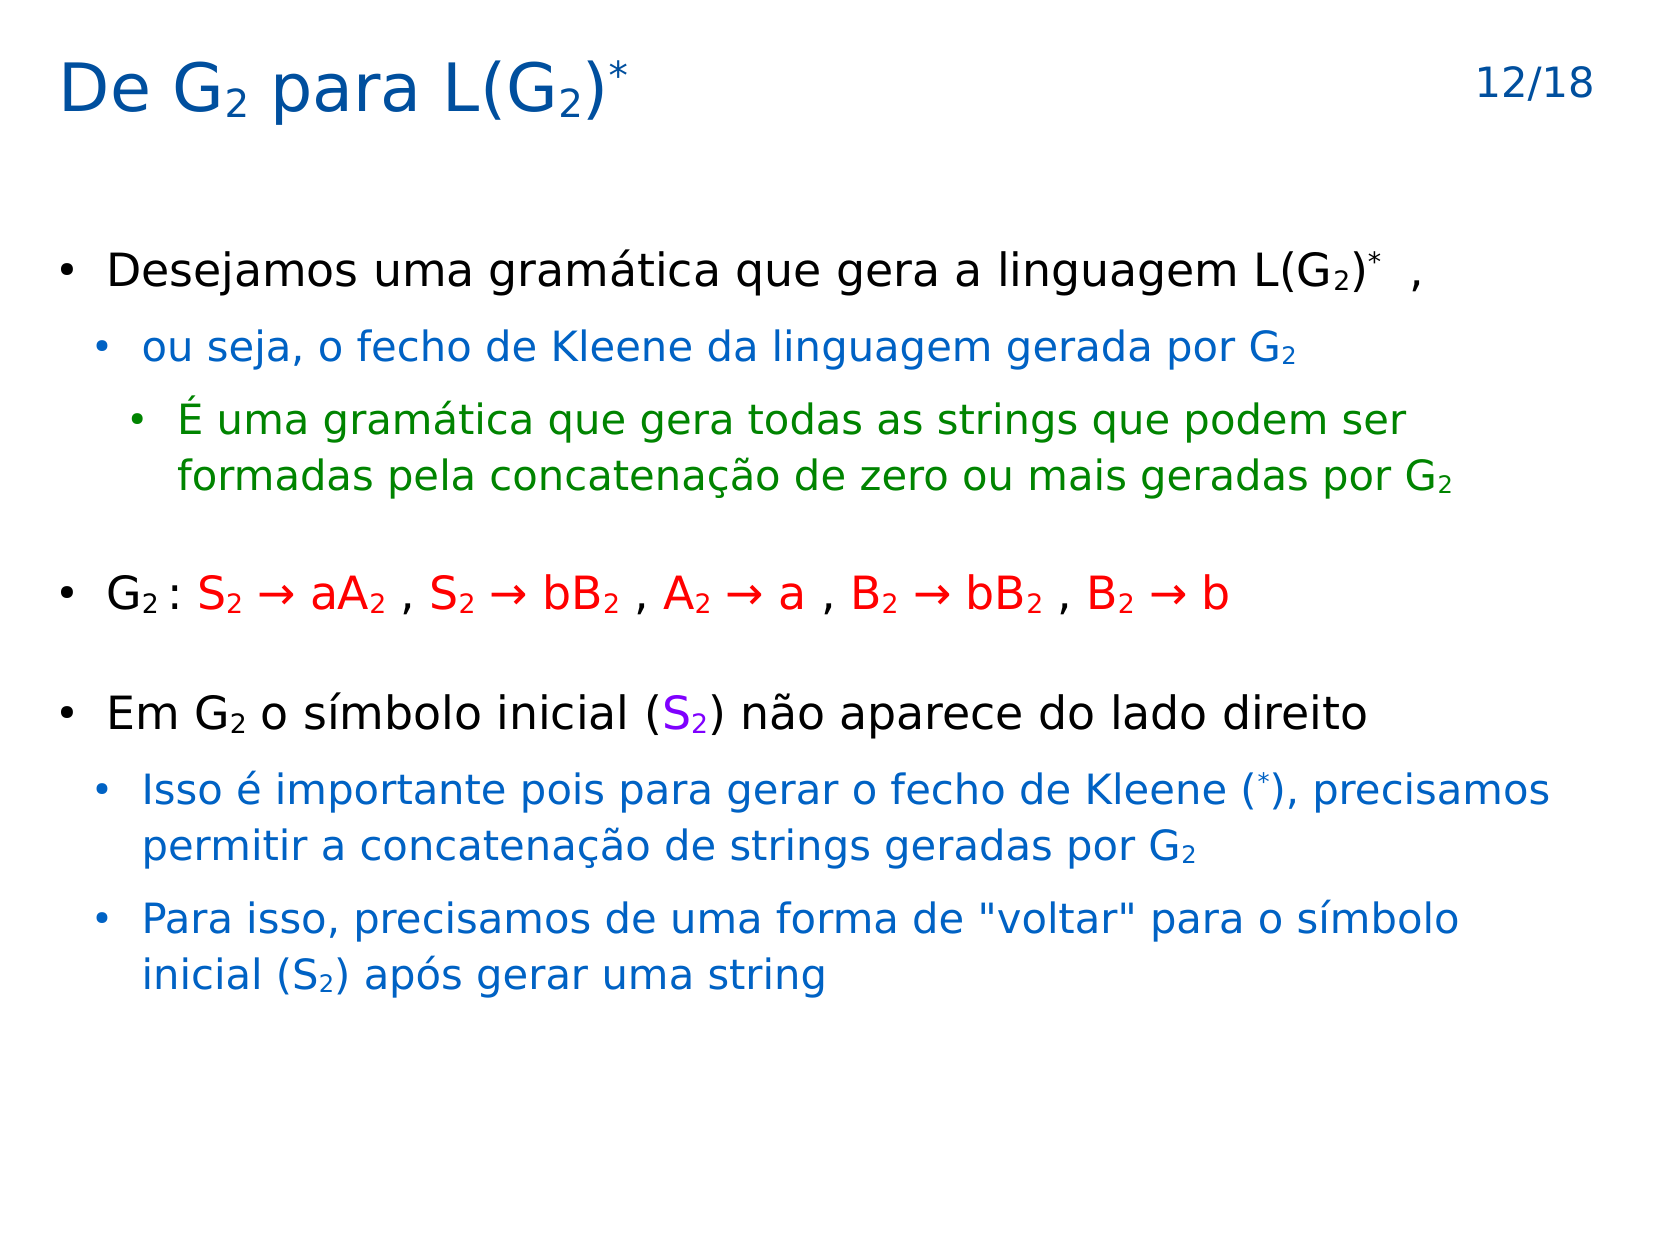

# De G2 para L(G2)*
12
Desejamos uma gramática que gera a linguagem L(G2)* ,
ou seja, o fecho de Kleene da linguagem gerada por G2
É uma gramática que gera todas as strings que podem ser formadas pela concatenação de zero ou mais geradas por G2
G2 : S2 → aA2 , S2 → bB2 , A2 → a , B2 → bB2 , B2 → b
Em G2 o símbolo inicial (S2) não aparece do lado direito
Isso é importante pois para gerar o fecho de Kleene (*), precisamos permitir a concatenação de strings geradas por G2
Para isso, precisamos de uma forma de "voltar" para o símbolo inicial (S2) após gerar uma string